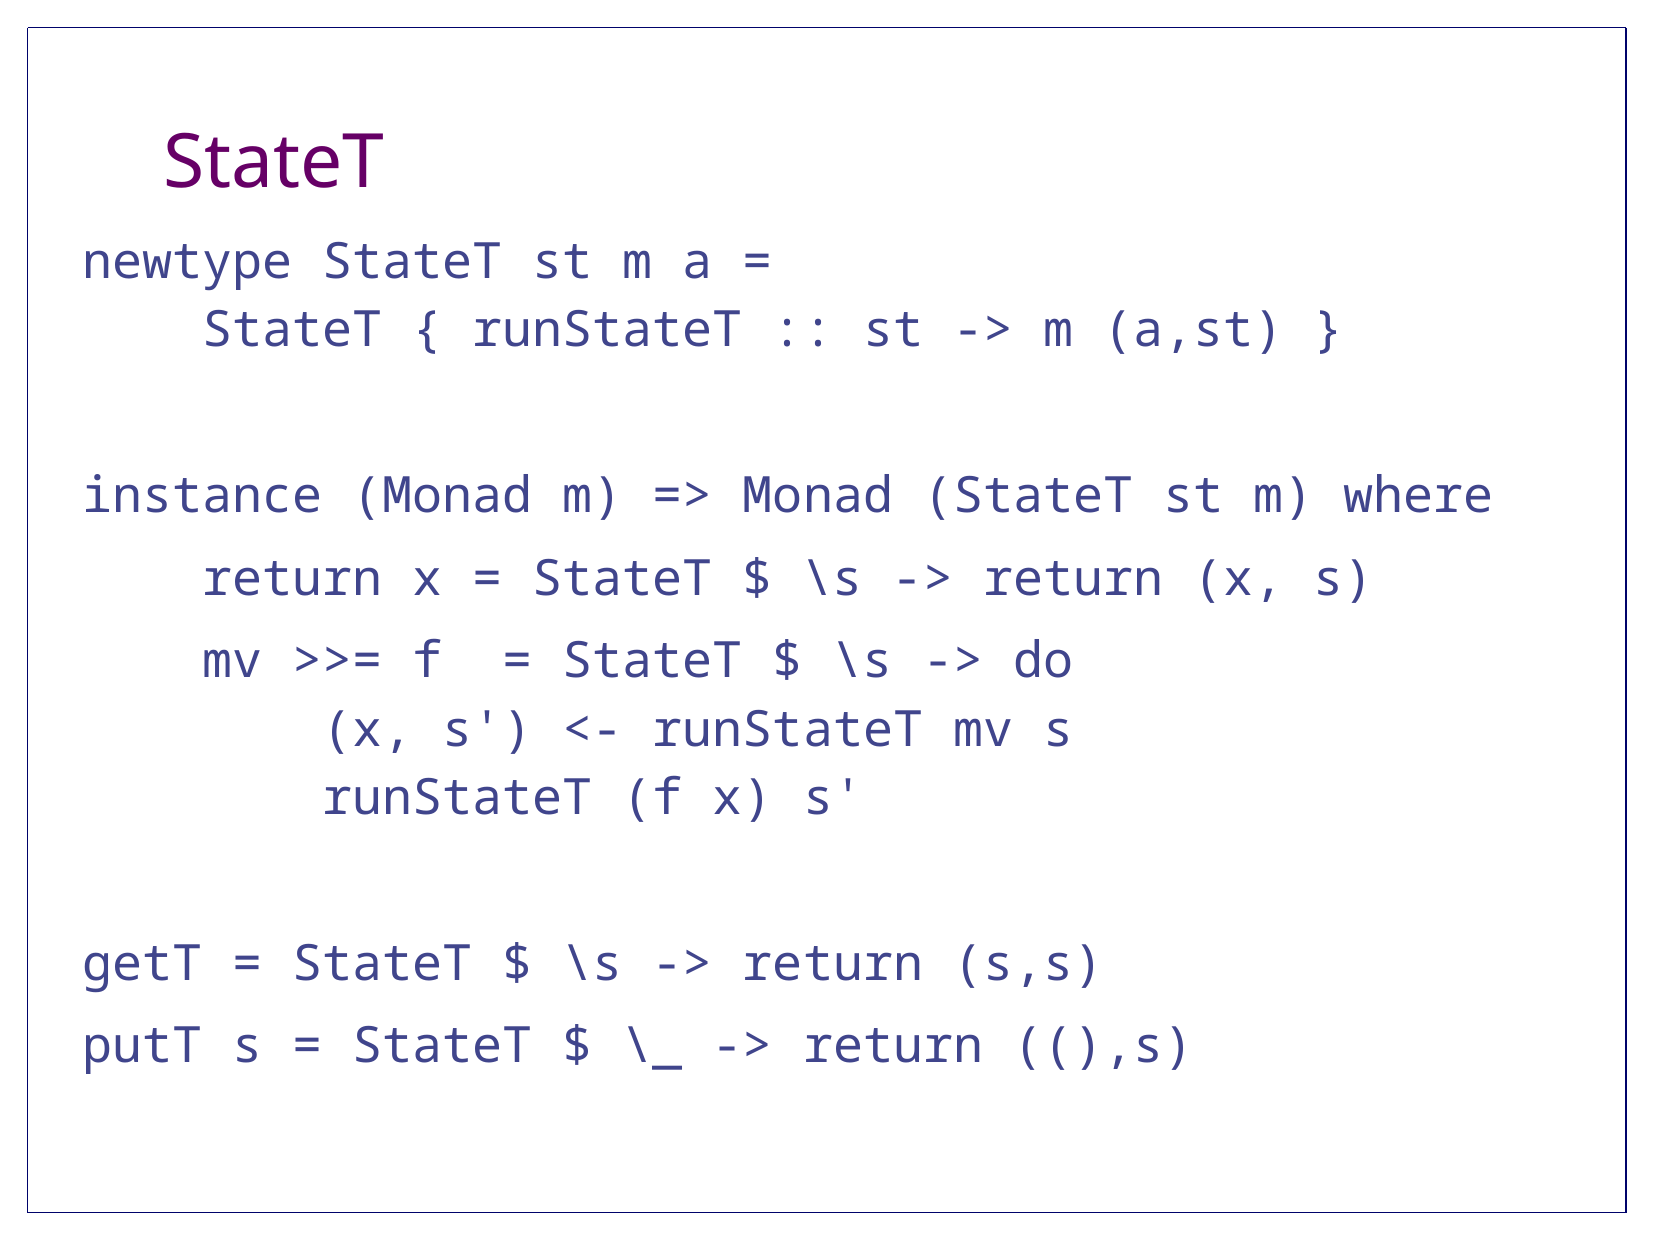

# StateT
newtype StateT st m a =
 StateT { runStateT :: st -> m (a,st) }
instance (Monad m) => Monad (StateT st m) where
 return x = StateT $ \s -> return (x, s)
 mv >>= f = StateT $ \s -> do
 (x, s') <- runStateT mv s
 runStateT (f x) s'
getT = StateT $ \s -> return (s,s)
putT s = StateT $ \_ -> return ((),s)